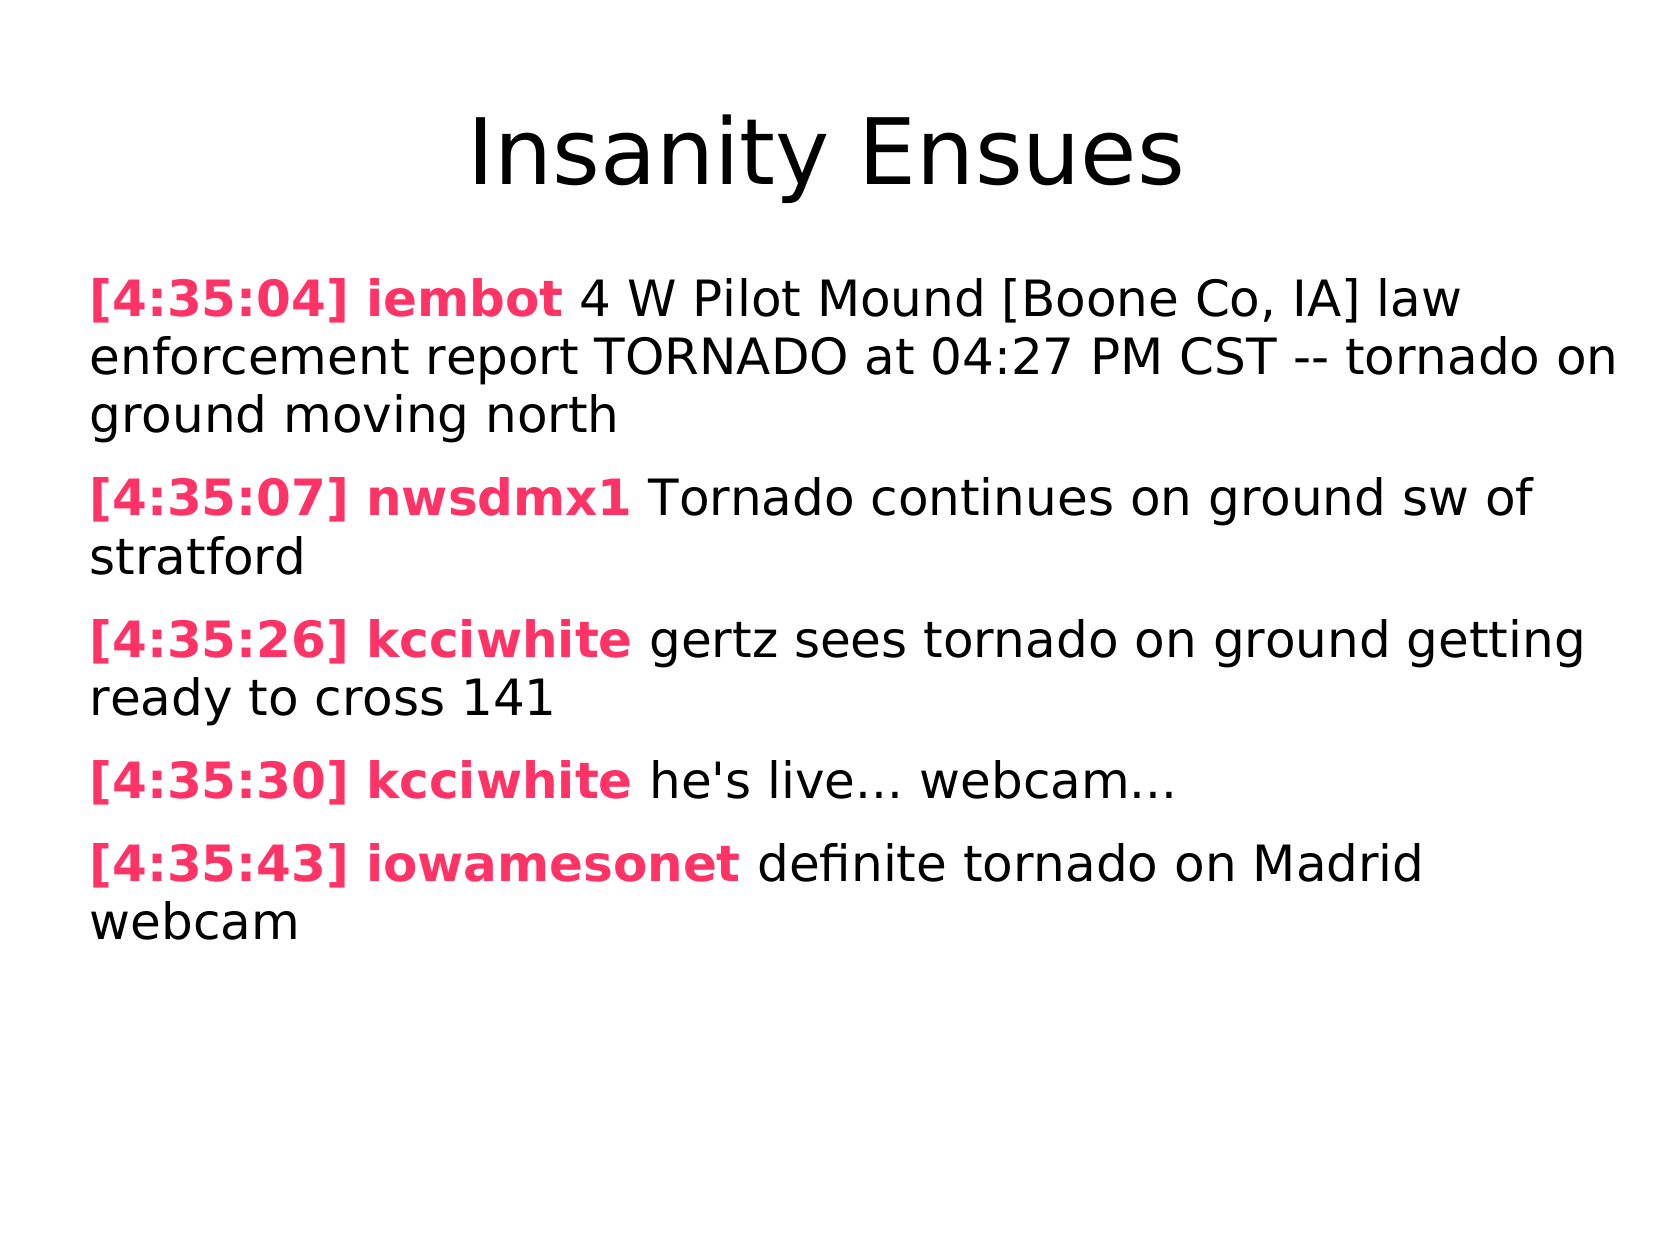

# Insanity Ensues
[4:35:04] iembot 4 W Pilot Mound [Boone Co, IA] law enforcement report TORNADO at 04:27 PM CST -- tornado on ground moving north
[4:35:07] nwsdmx1 Tornado continues on ground sw of stratford
[4:35:26] kcciwhite gertz sees tornado on ground getting ready to cross 141
[4:35:30] kcciwhite he's live... webcam...
[4:35:43] iowamesonet definite tornado on Madrid webcam